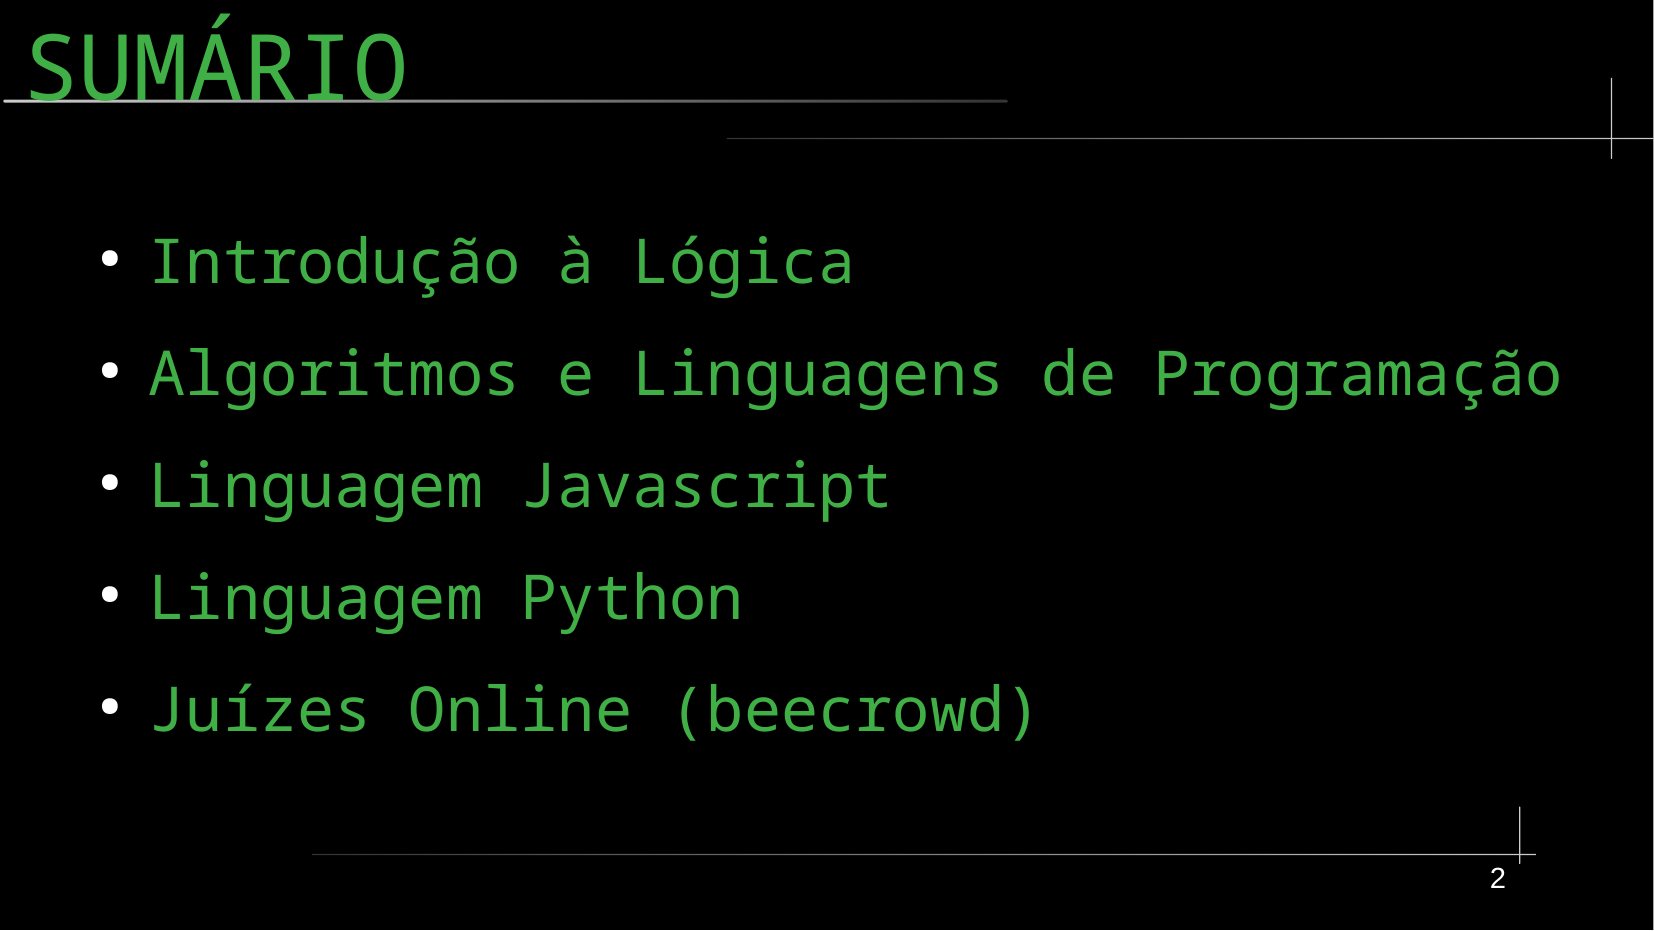

# SUMÁRIO
Introdução à Lógica
Algoritmos e Linguagens de Programação
Linguagem Javascript
Linguagem Python
Juízes Online (beecrowd)
2